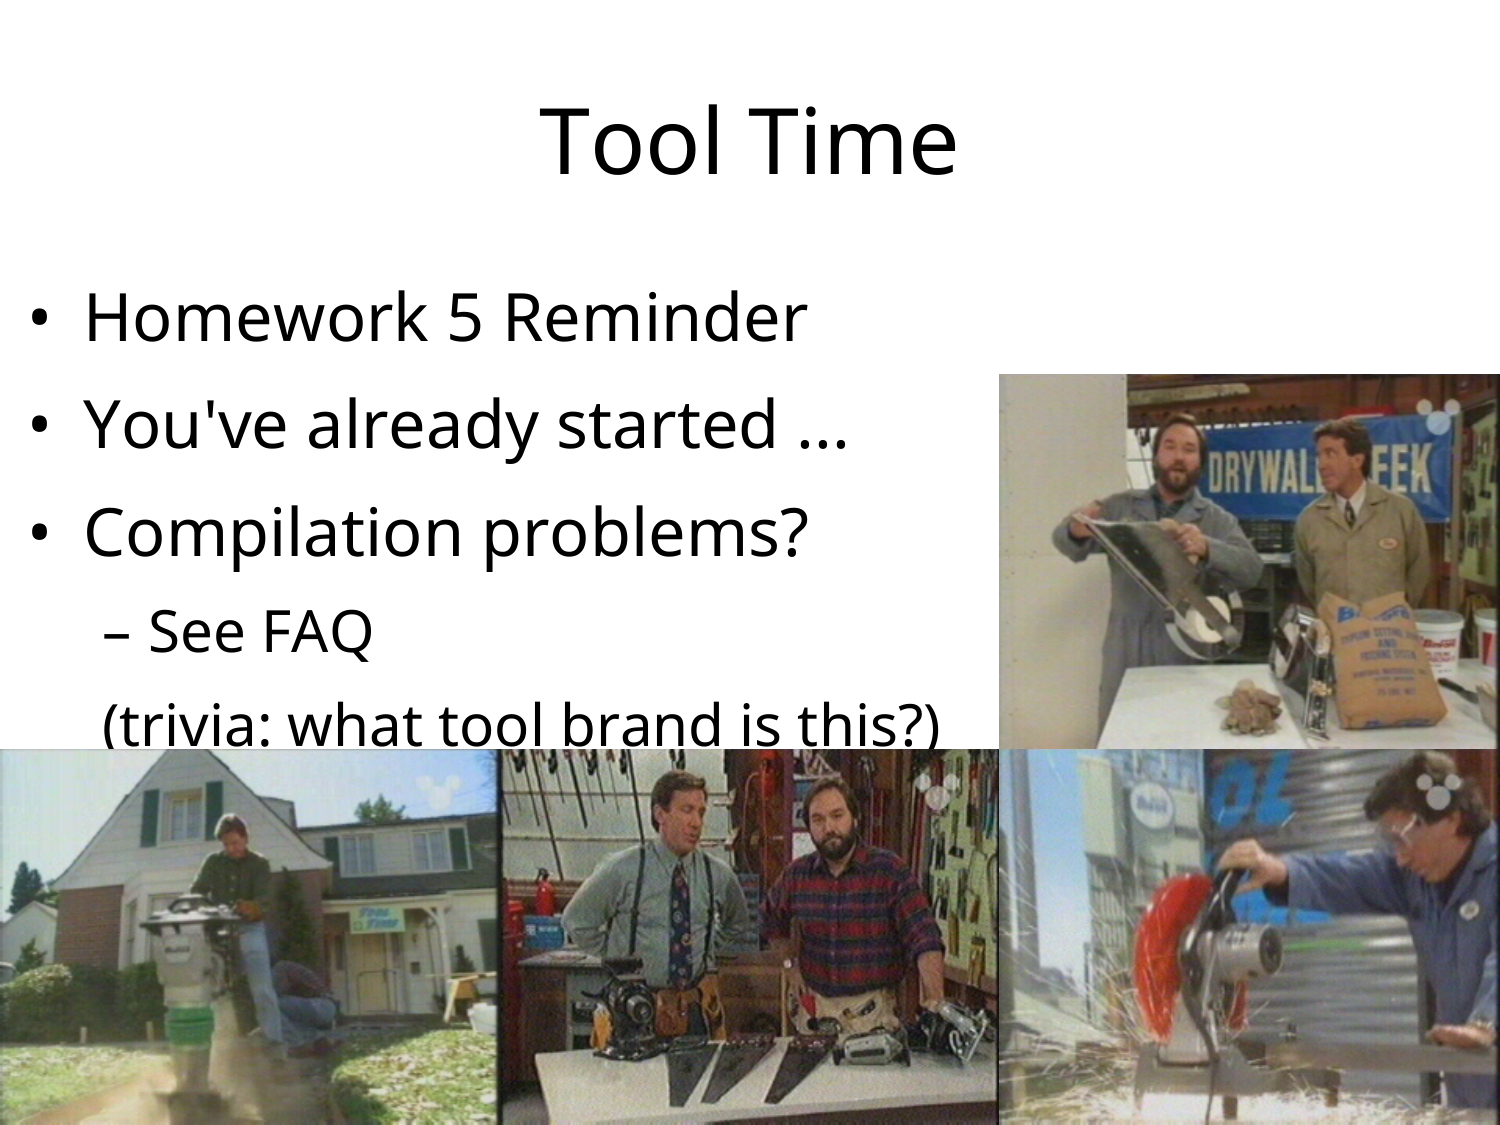

# Tool Time
Homework 5 Reminder
You've already started ...
Compilation problems?
See FAQ
(trivia: what tool brand is this?)
2